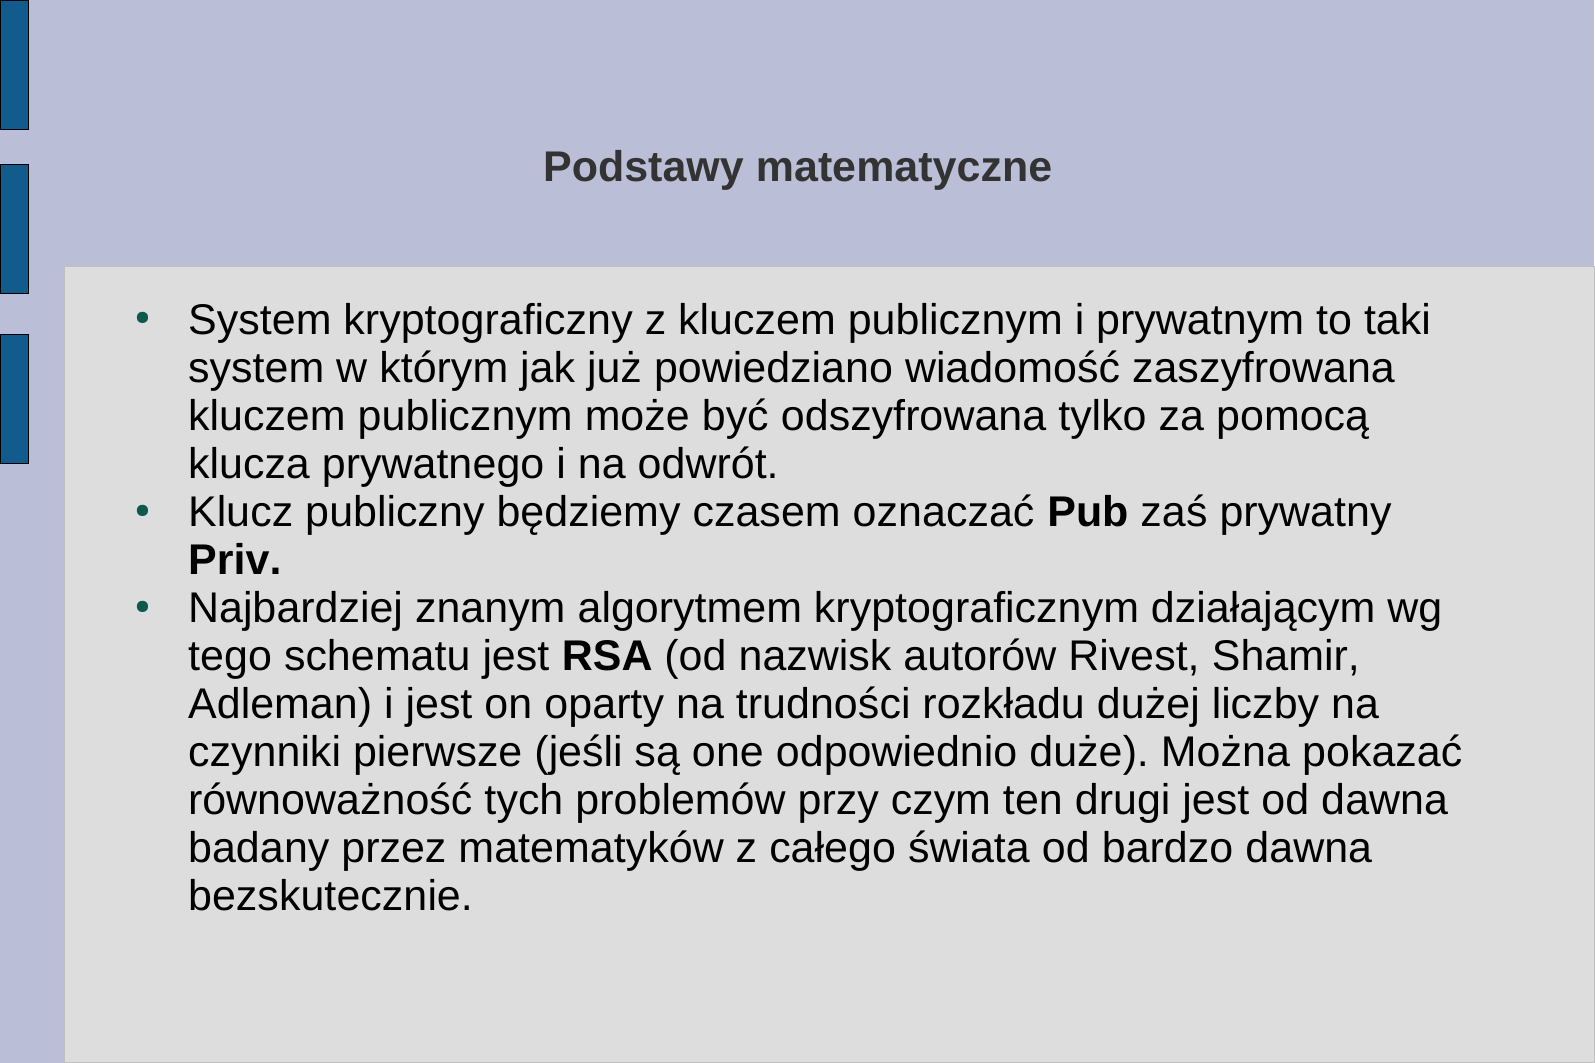

# Podstawy matematyczne
System kryptograficzny z kluczem publicznym i prywatnym to taki system w którym jak już powiedziano wiadomość zaszyfrowana kluczem publicznym może być odszyfrowana tylko za pomocą klucza prywatnego i na odwrót.
Klucz publiczny będziemy czasem oznaczać Pub zaś prywatny Priv.
Najbardziej znanym algorytmem kryptograficznym działającym wg tego schematu jest RSA (od nazwisk autorów Rivest, Shamir, Adleman) i jest on oparty na trudności rozkładu dużej liczby na czynniki pierwsze (jeśli są one odpowiednio duże). Można pokazać równoważność tych problemów przy czym ten drugi jest od dawna badany przez matematyków z całego świata od bardzo dawna bezskutecznie.